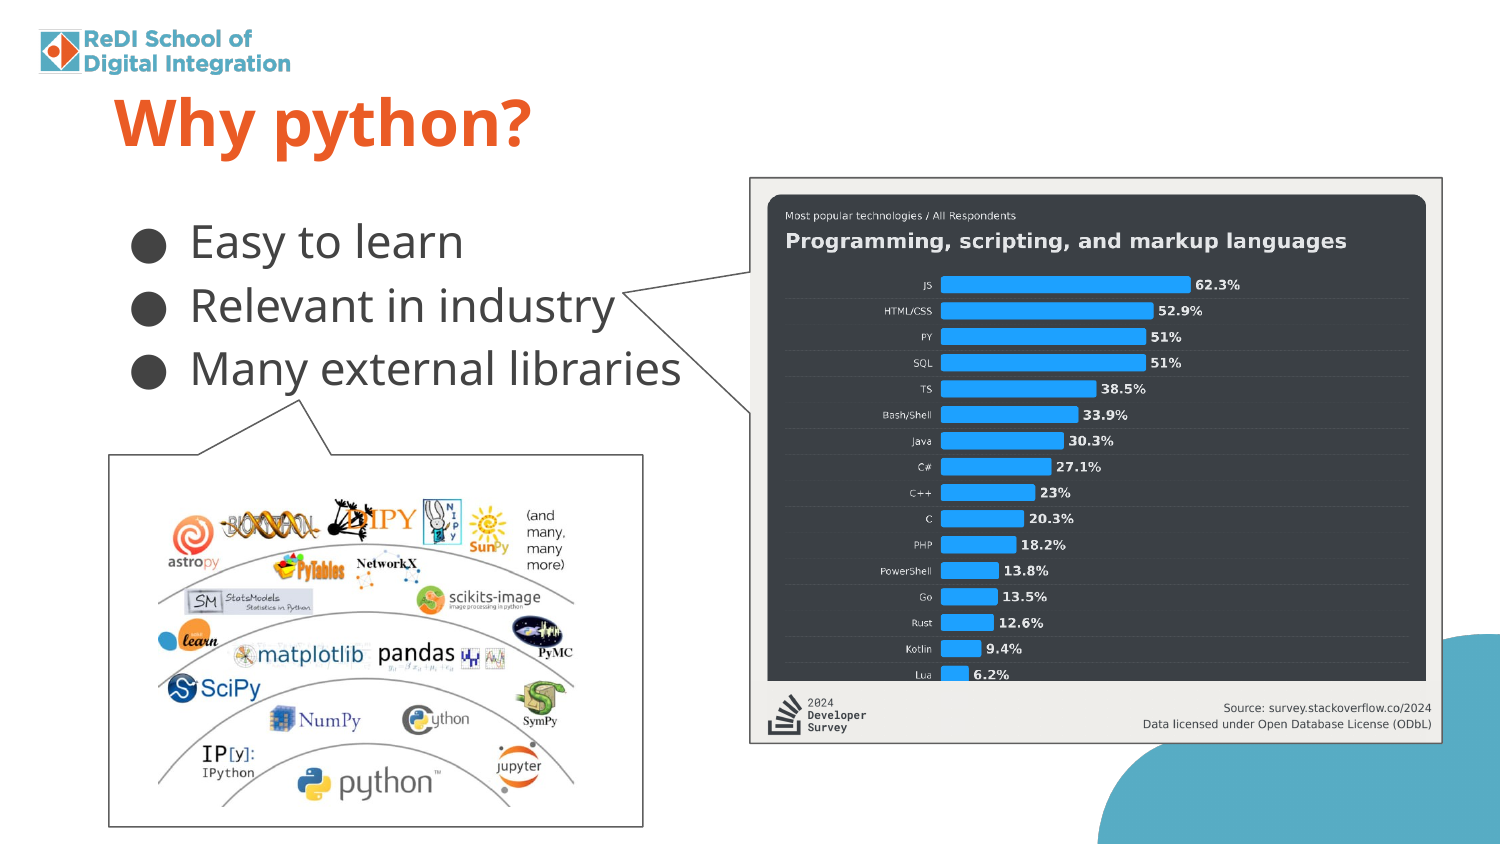

Why python?
Easy to learn
Relevant in industry
Many external libraries